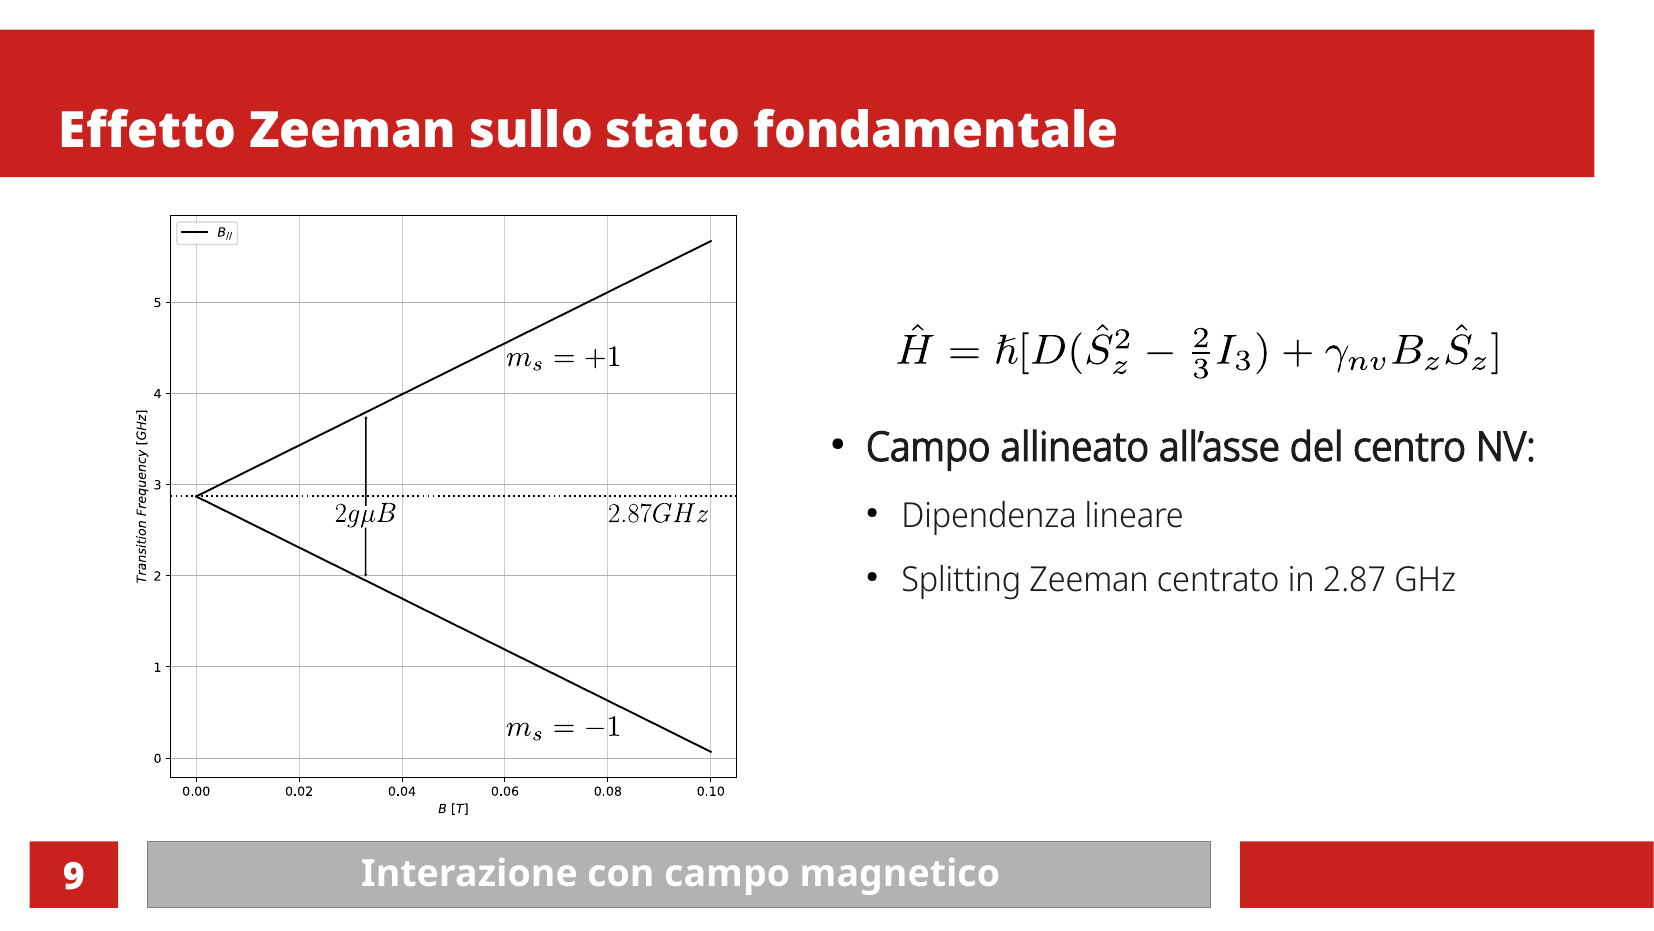

# Effetto Zeeman sullo stato fondamentale
Campo allineato all’asse del centro NV:
Dipendenza lineare
Splitting Zeeman centrato in 2.87 GHz
Interazione con campo magnetico
9